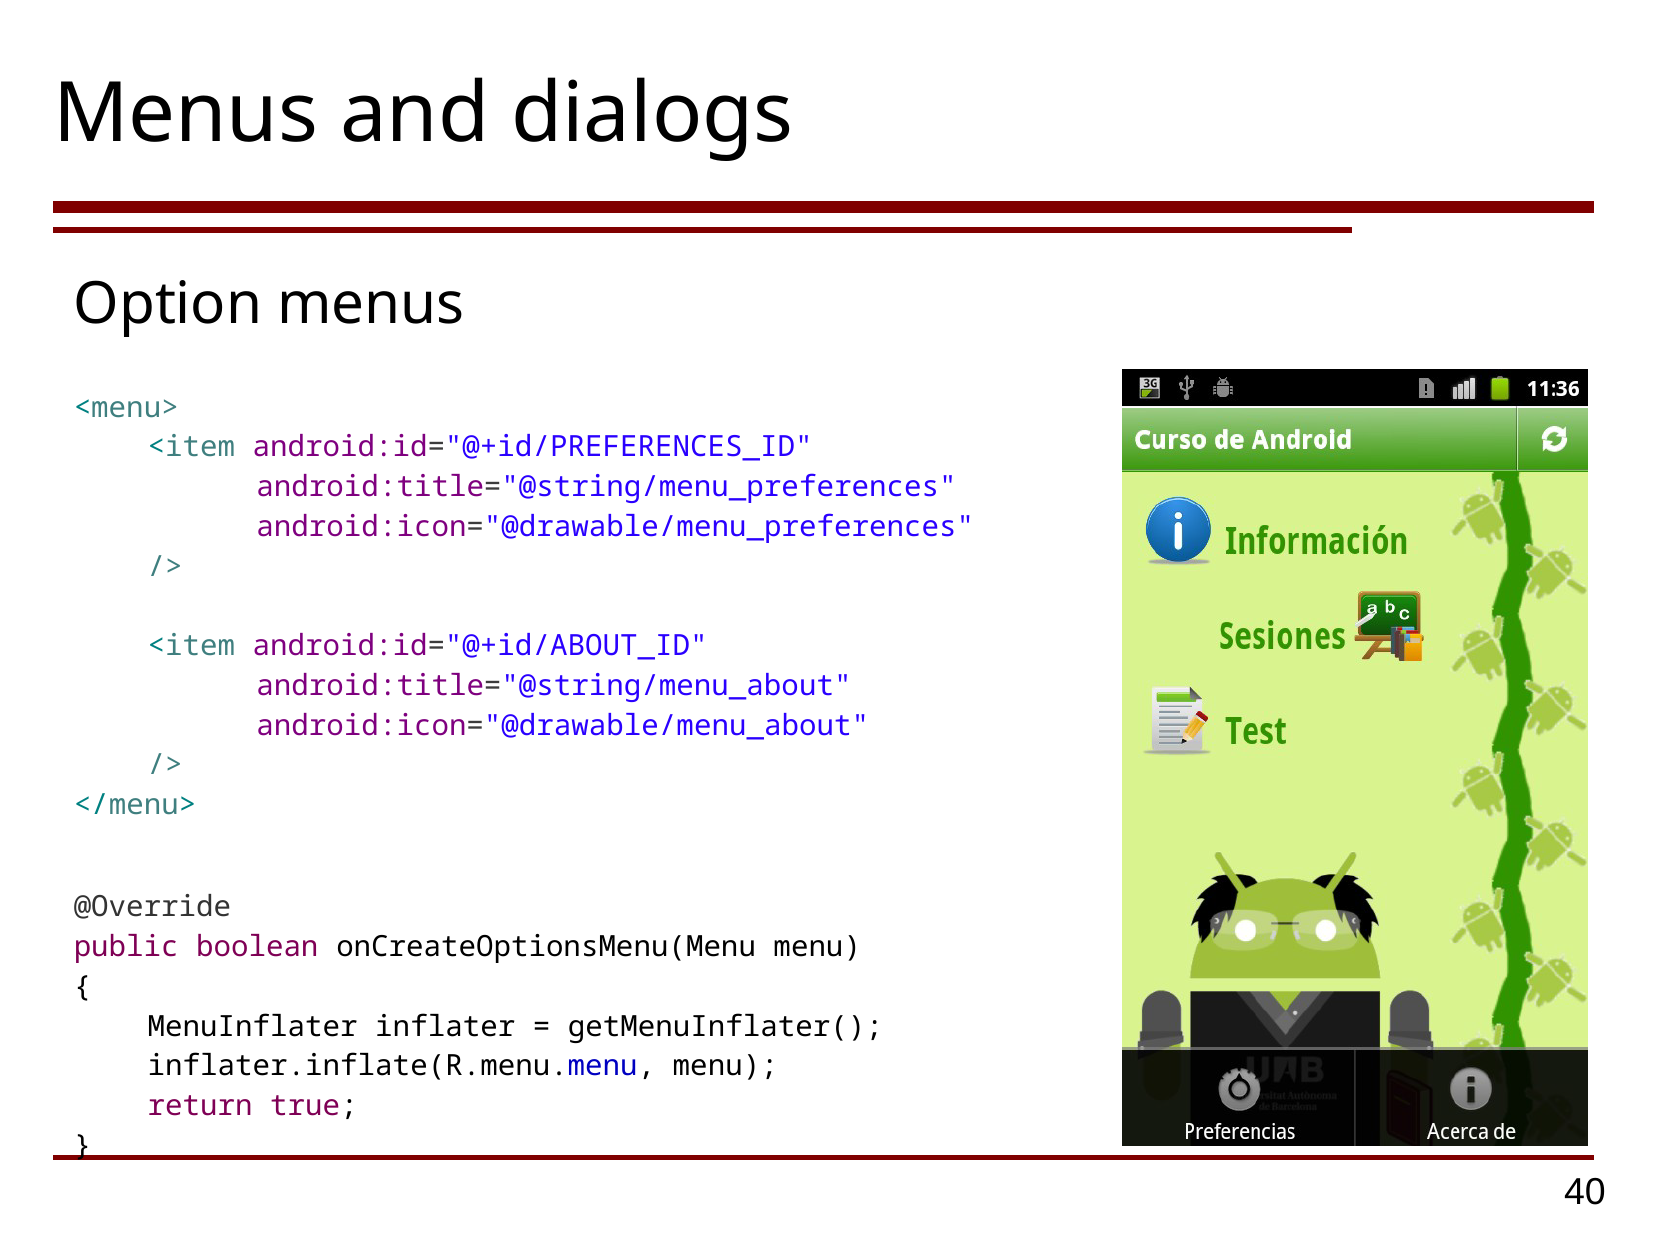

# Menus and dialogs
Option menus
<menu>
	<item android:id="@+id/PREFERENCES_ID"
		 android:title="@string/menu_preferences"
		 android:icon="@drawable/menu_preferences"
	/>
	<item android:id="@+id/ABOUT_ID"
		 android:title="@string/menu_about"
		 android:icon="@drawable/menu_about"
	/>
</menu>
@Override
public boolean onCreateOptionsMenu(Menu menu)
{
	MenuInflater inflater = getMenuInflater();
	inflater.inflate(R.menu.menu, menu);
	return true;
}